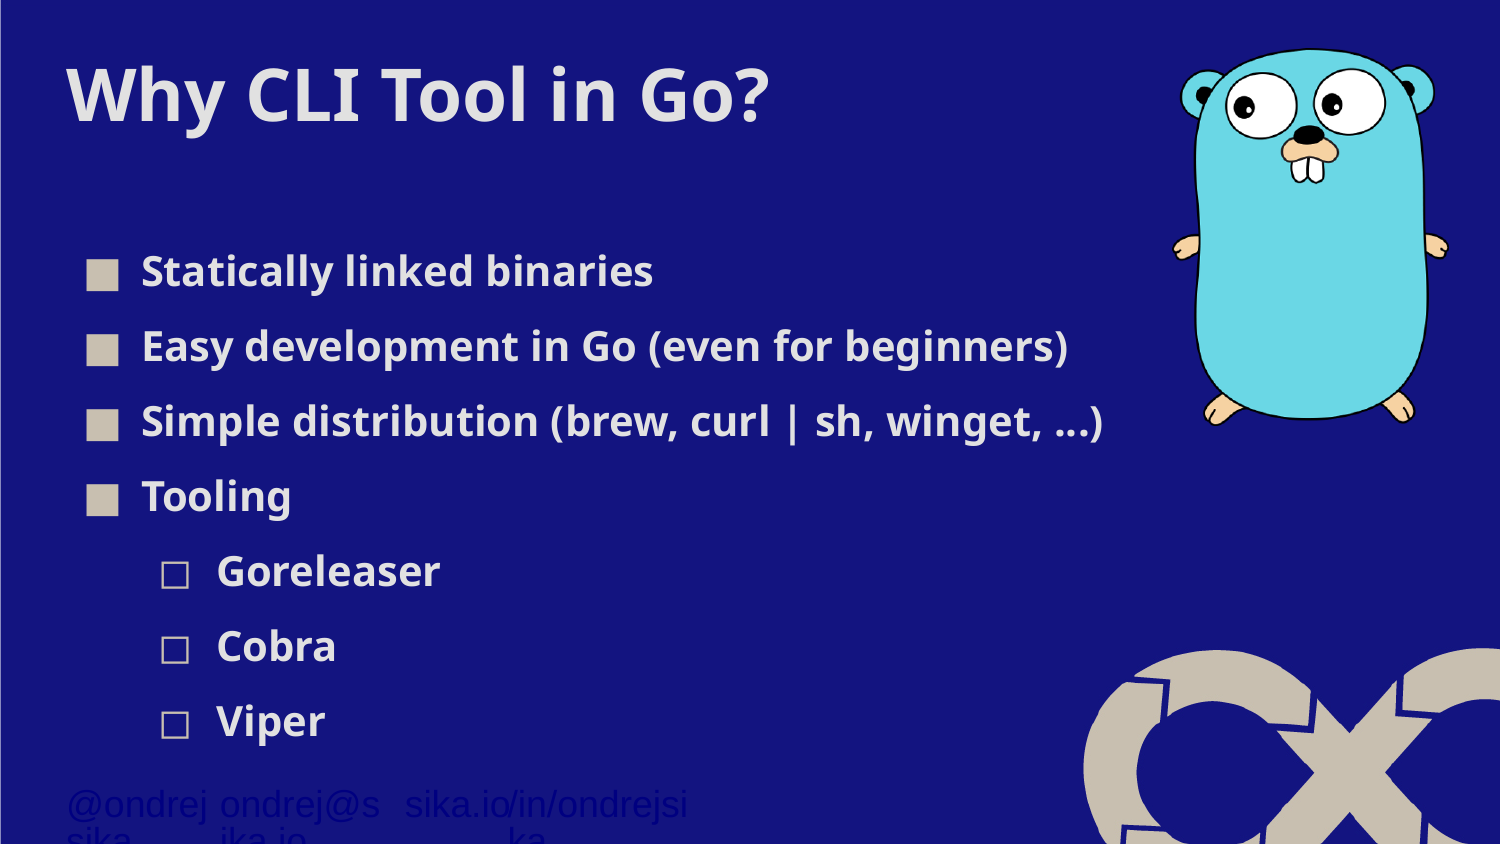

# Why CLI Tool in Go?
Statically linked binaries
Easy development in Go (even for beginners)
Simple distribution (brew, curl | sh, winget, ...)
Tooling
Goreleaser
Cobra
Viper